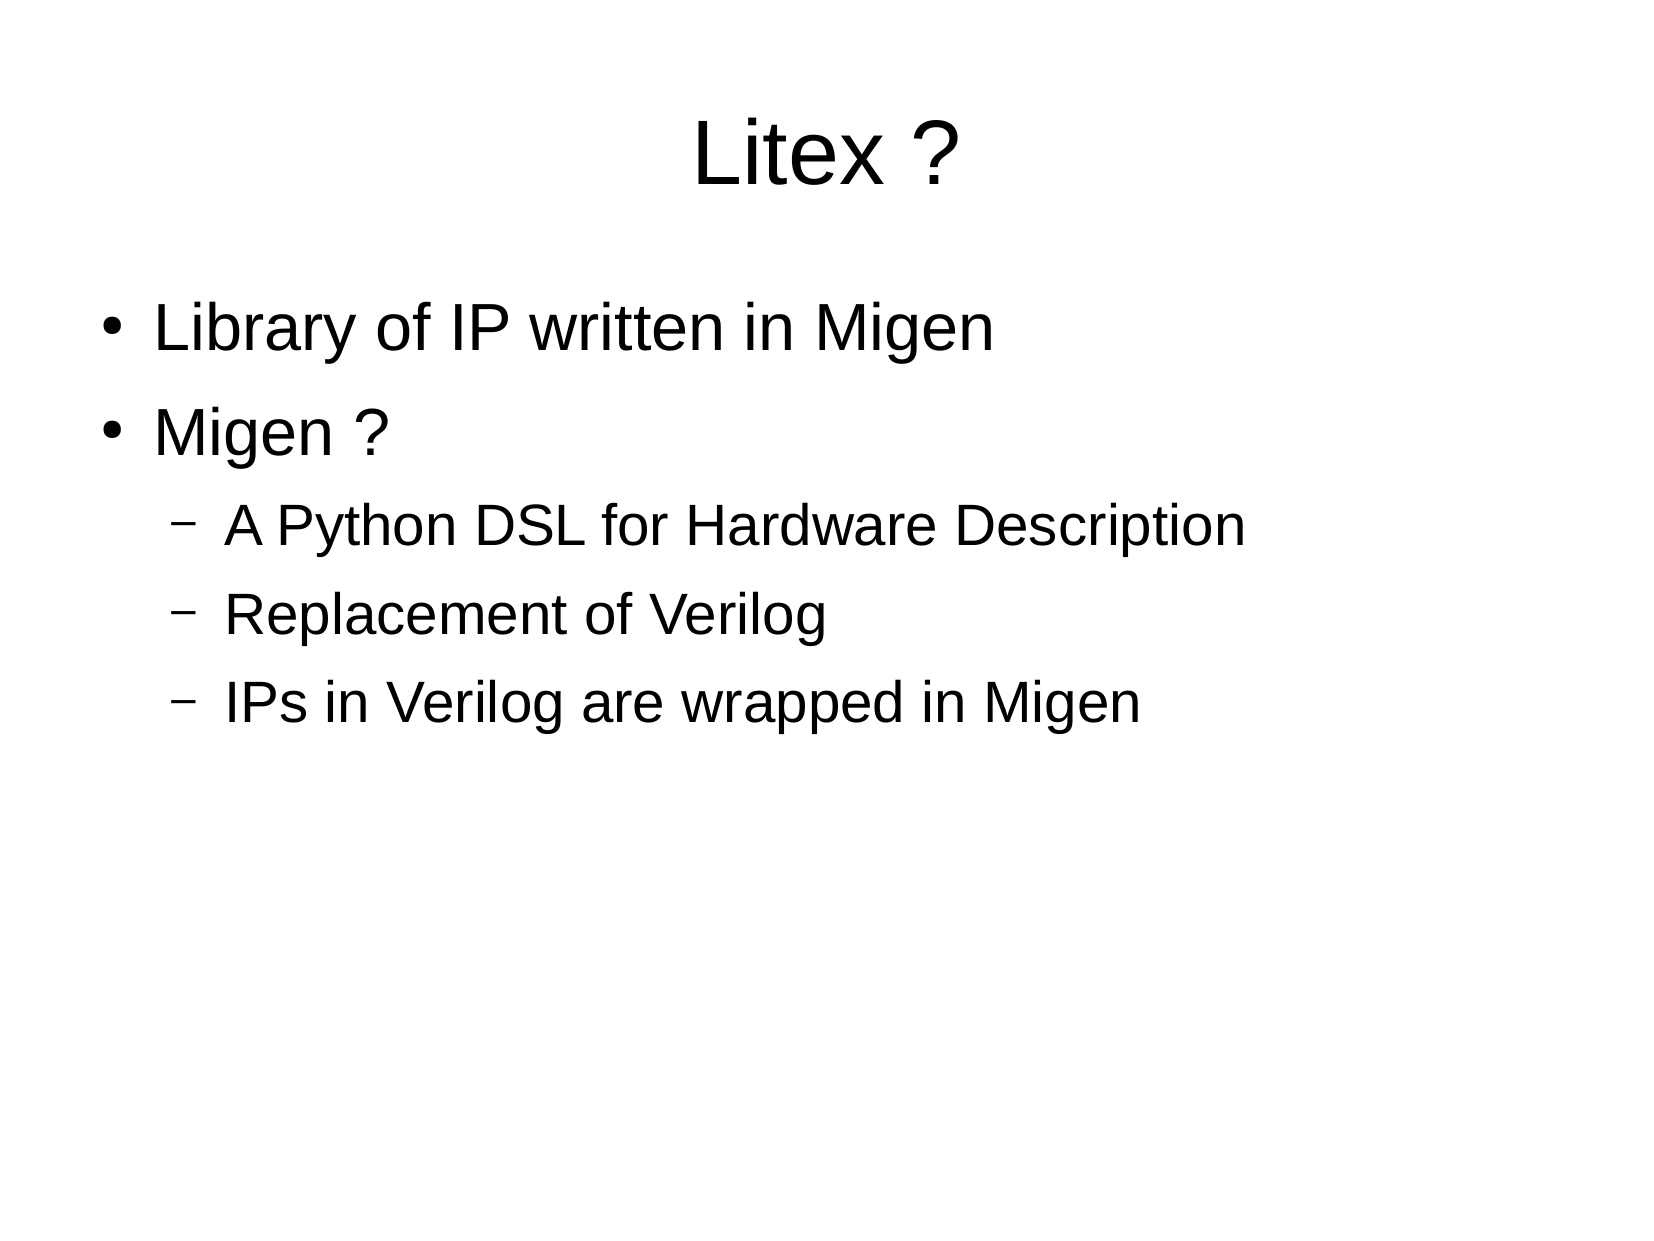

# Litex ?
Library of IP written in Migen
Migen ?
A Python DSL for Hardware Description
Replacement of Verilog
IPs in Verilog are wrapped in Migen